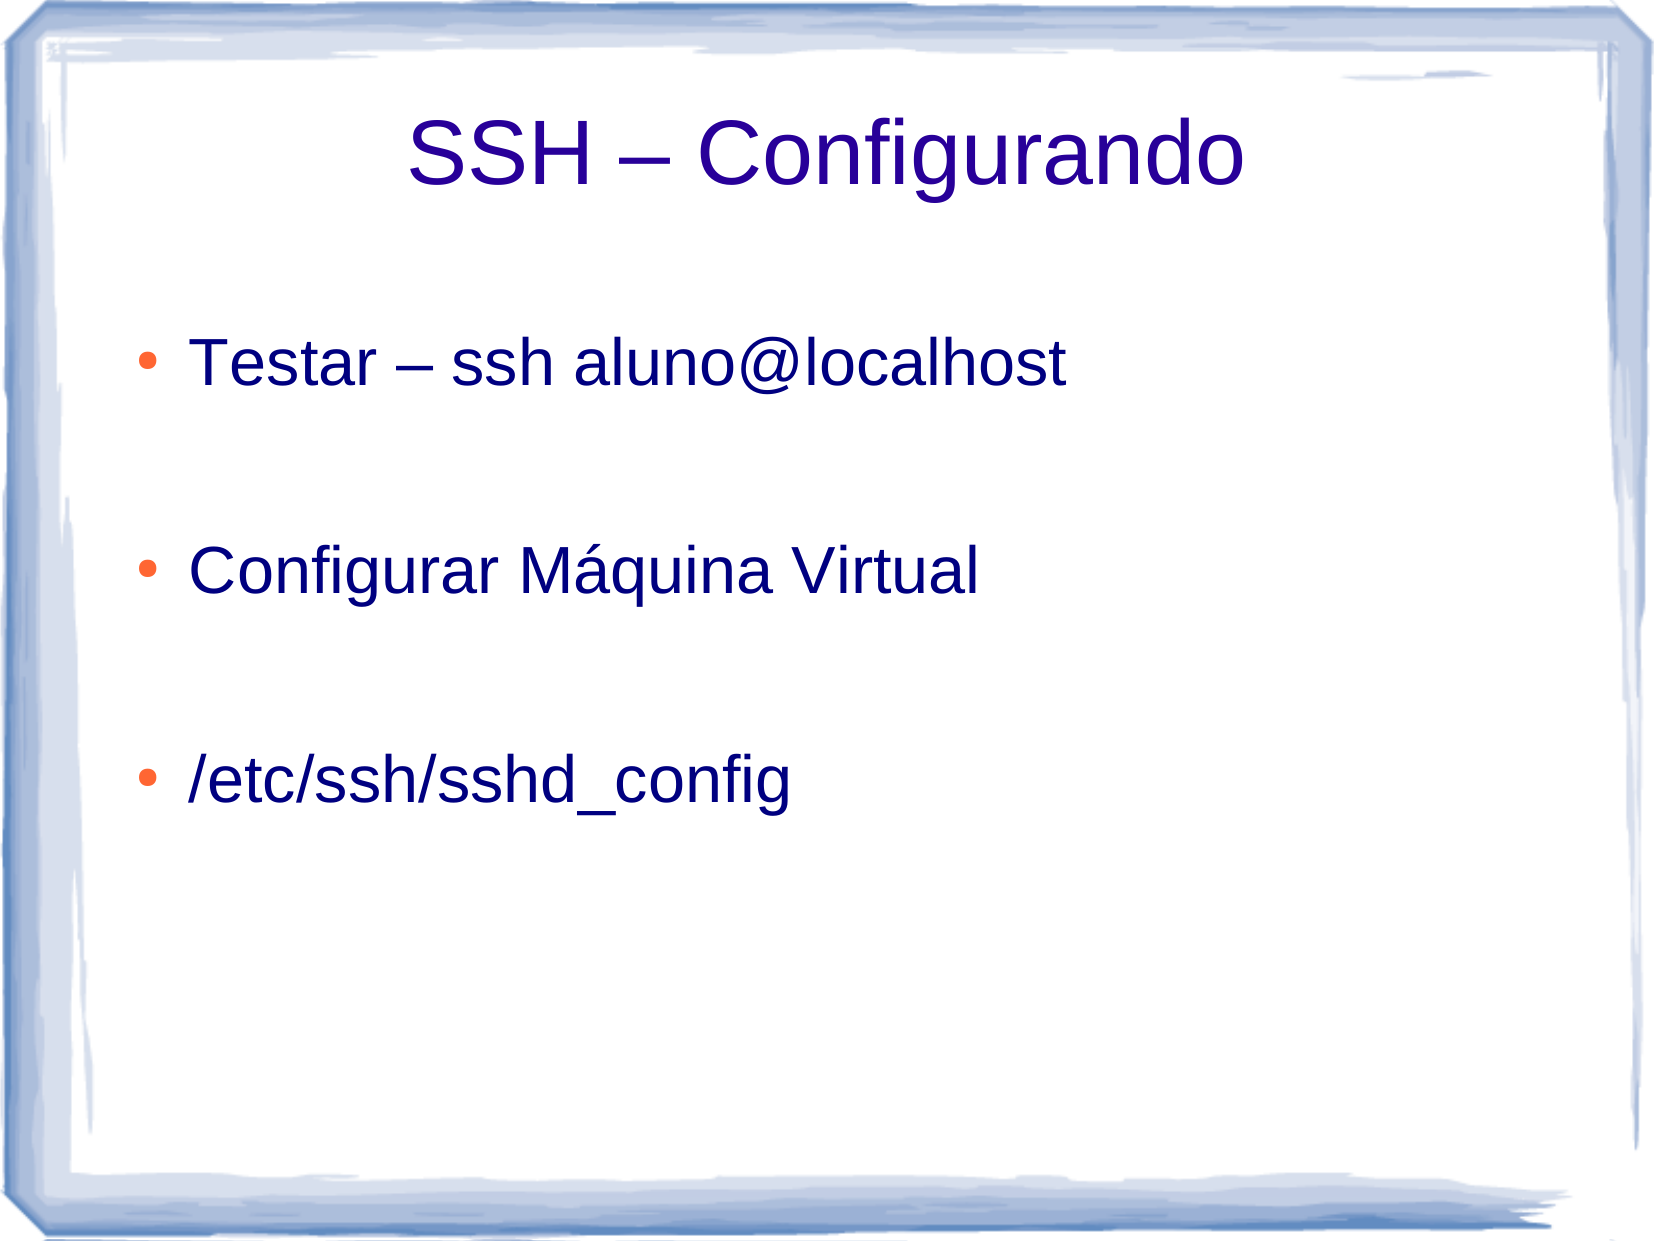

# SSH – Configurando
Testar – ssh aluno@localhost
Configurar Máquina Virtual
/etc/ssh/sshd_config